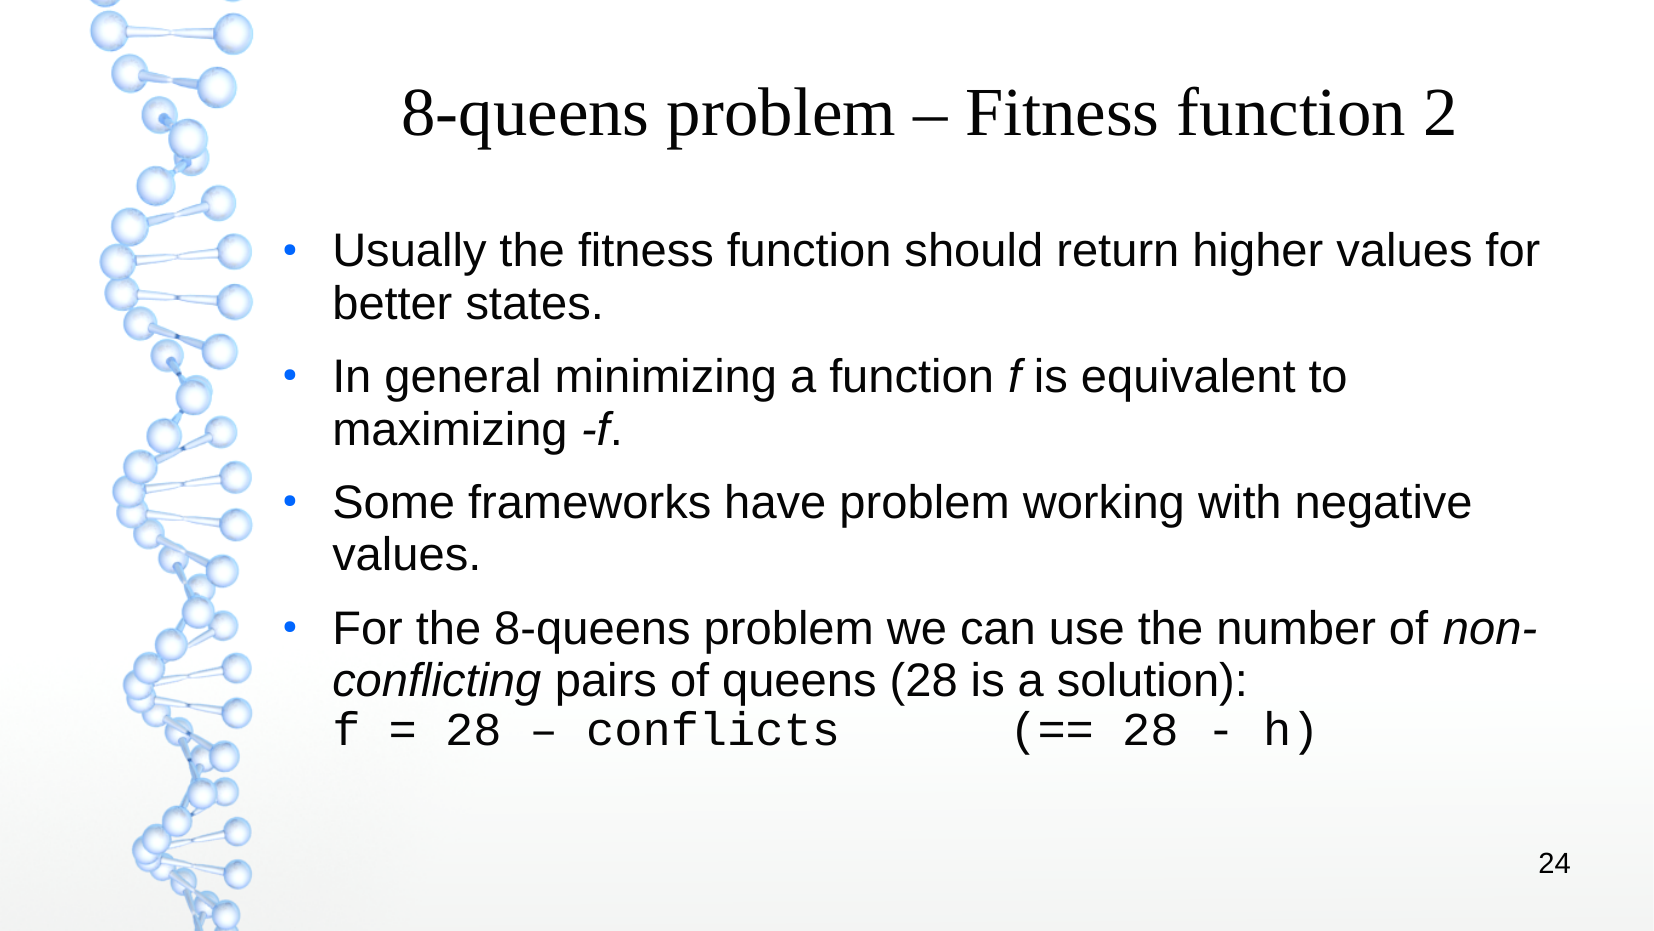

# 8-queens problem – Fitness function 2
Usually the fitness function should return higher values for better states.
In general minimizing a function f is equivalent to maximizing -f.
Some frameworks have problem working with negative values.
For the 8-queens problem we can use the number of non-conflicting pairs of queens (28 is a solution):
f = 28 – conflicts (== 28 - h)
24